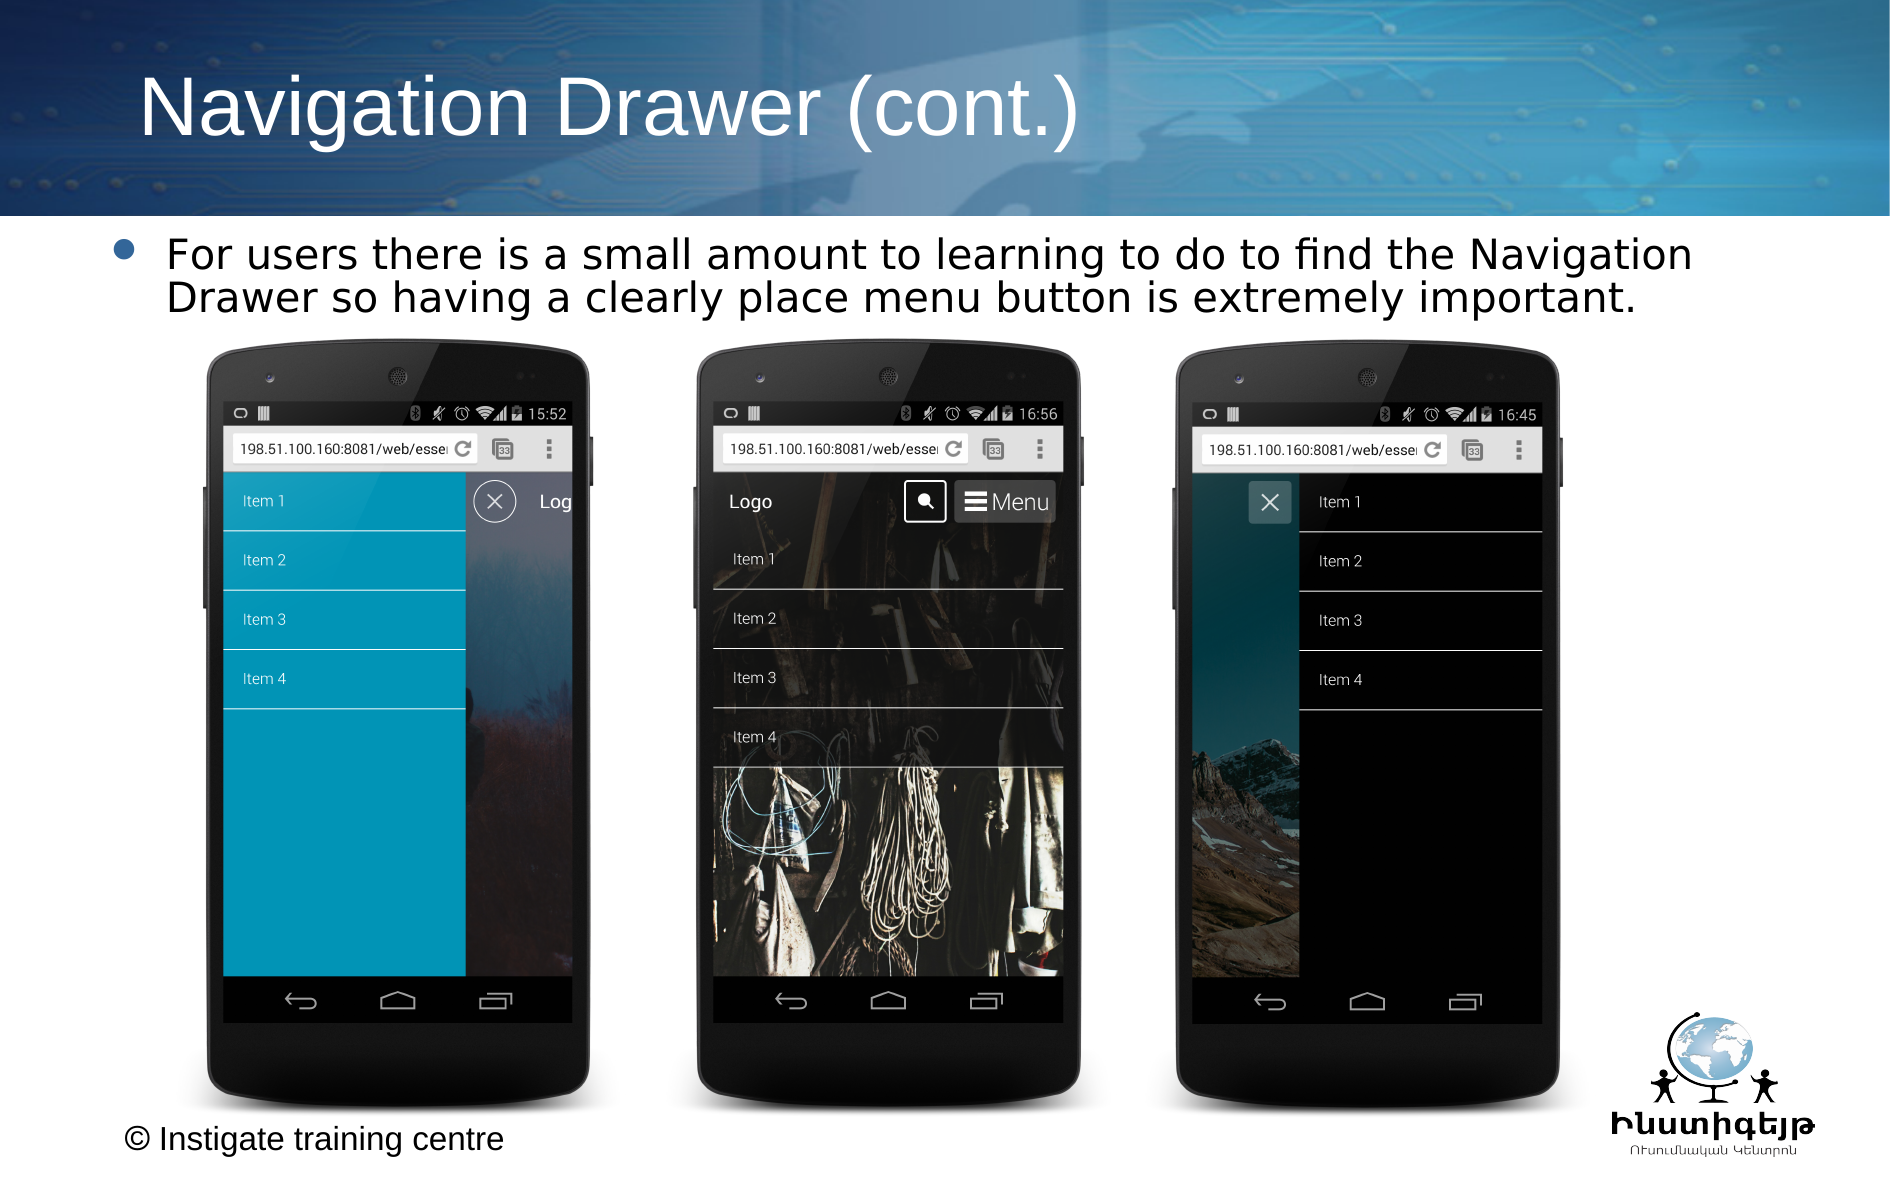

Navigation Drawer (cont.)
# For users there is a small amount to learning to do to find the Navigation Drawer so having a clearly place menu button is extremely important.